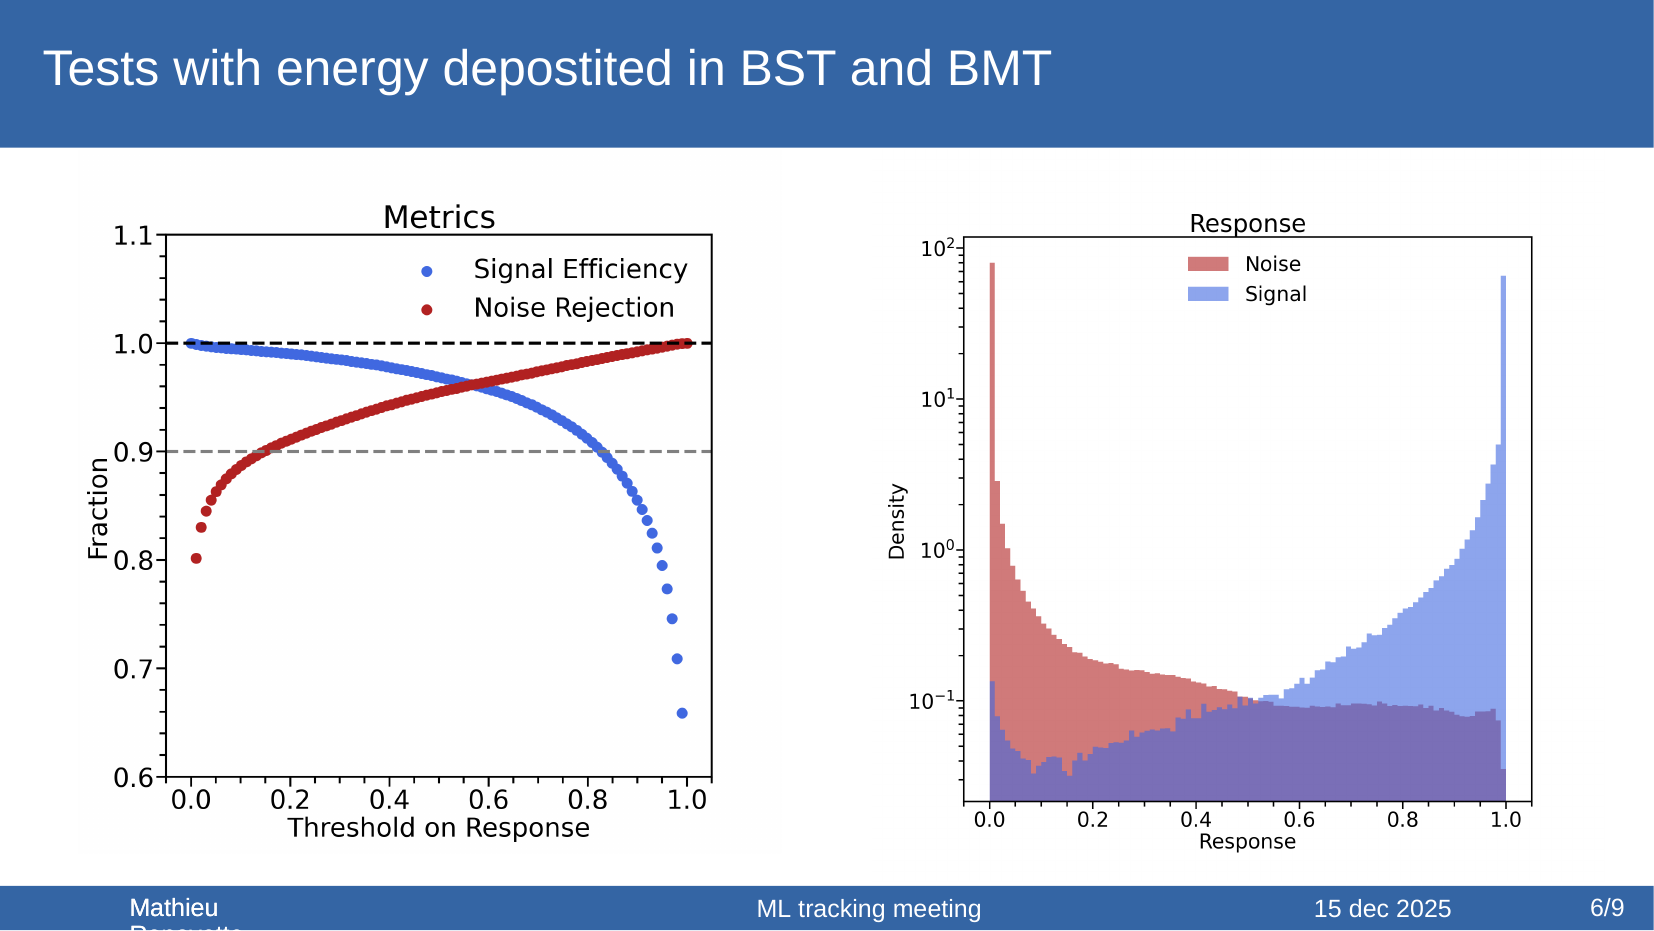

Tests with energy depostited in BST and BMT
Mathieu Ronayette
6/9
Mathieu Ronayette
 ML tracking meeting
15 dec 2025